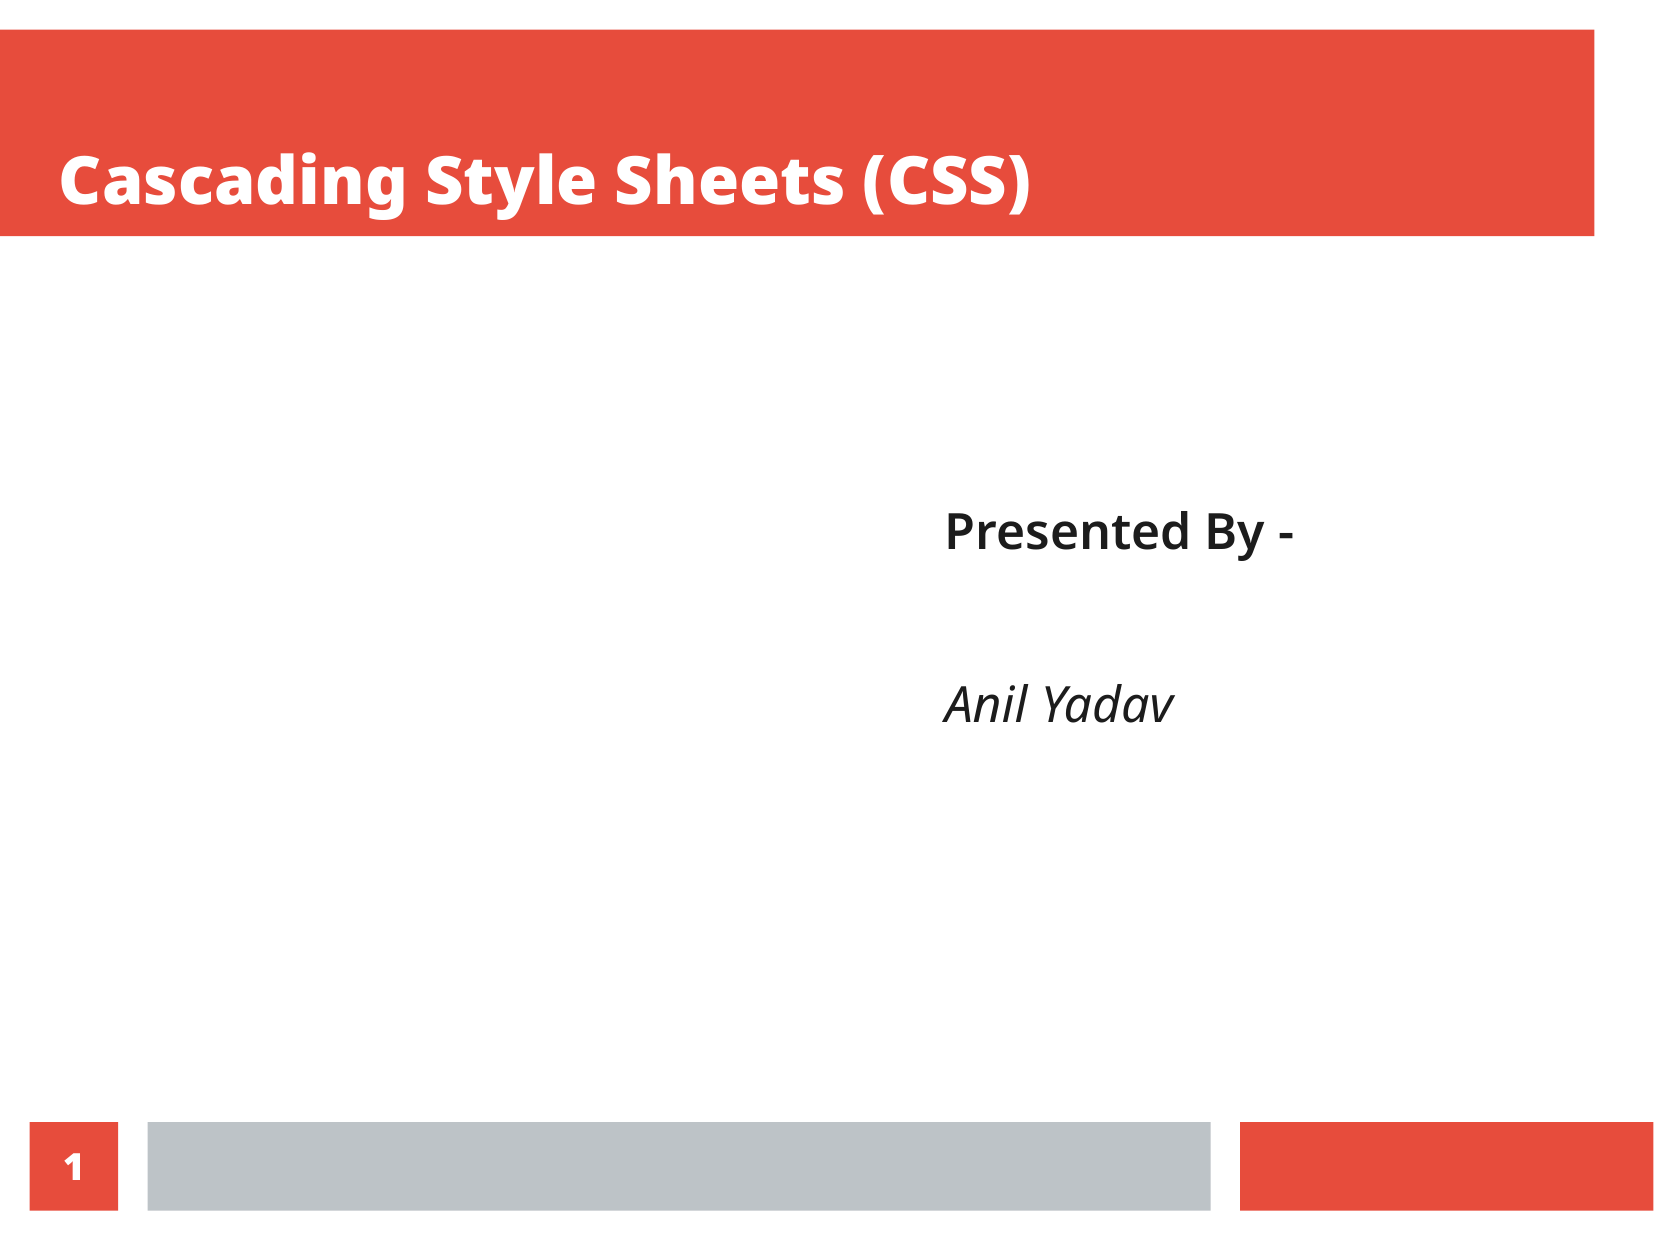

# Cascading Style Sheets (CSS)
Presented By -
Anil Yadav
1